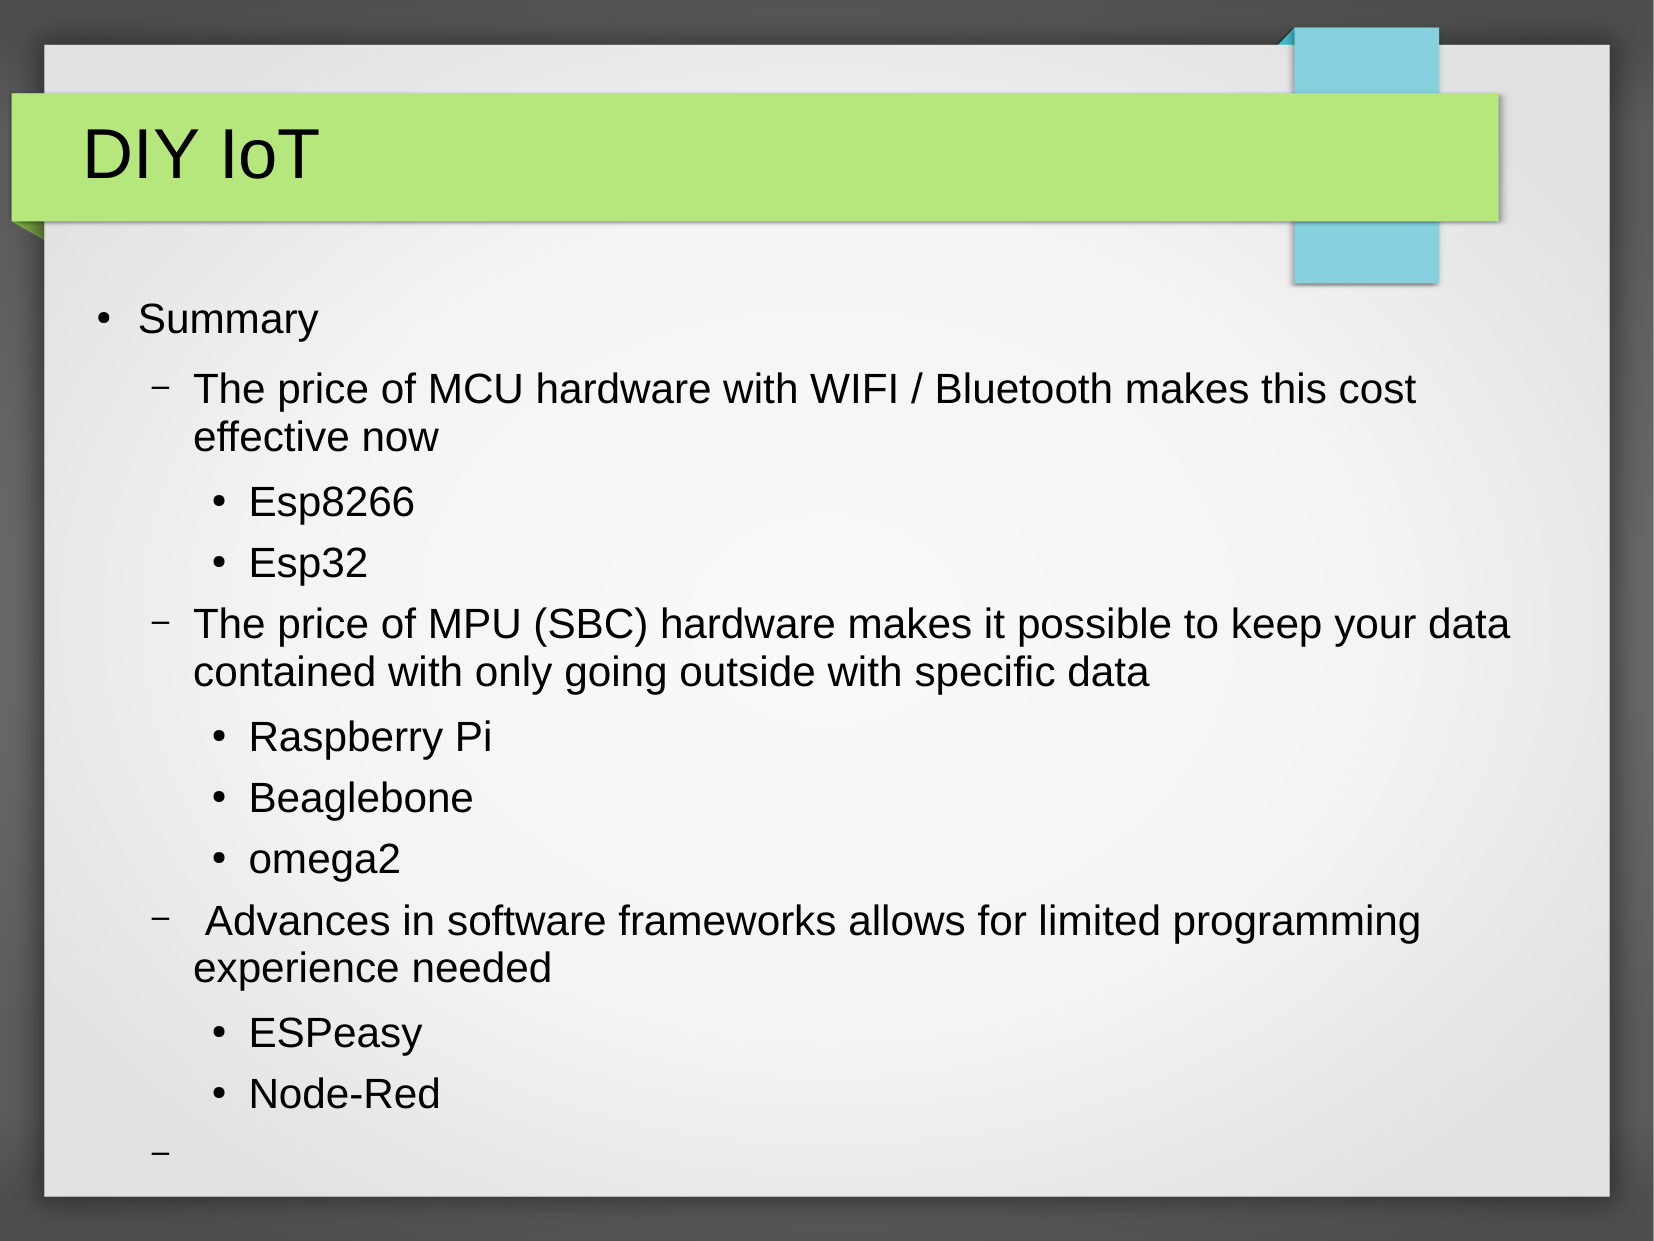

# DIY IoT
Summary
The price of MCU hardware with WIFI / Bluetooth makes this cost effective now
Esp8266
Esp32
The price of MPU (SBC) hardware makes it possible to keep your data contained with only going outside with specific data
Raspberry Pi
Beaglebone
omega2
 Advances in software frameworks allows for limited programming experience needed
ESPeasy
Node-Red